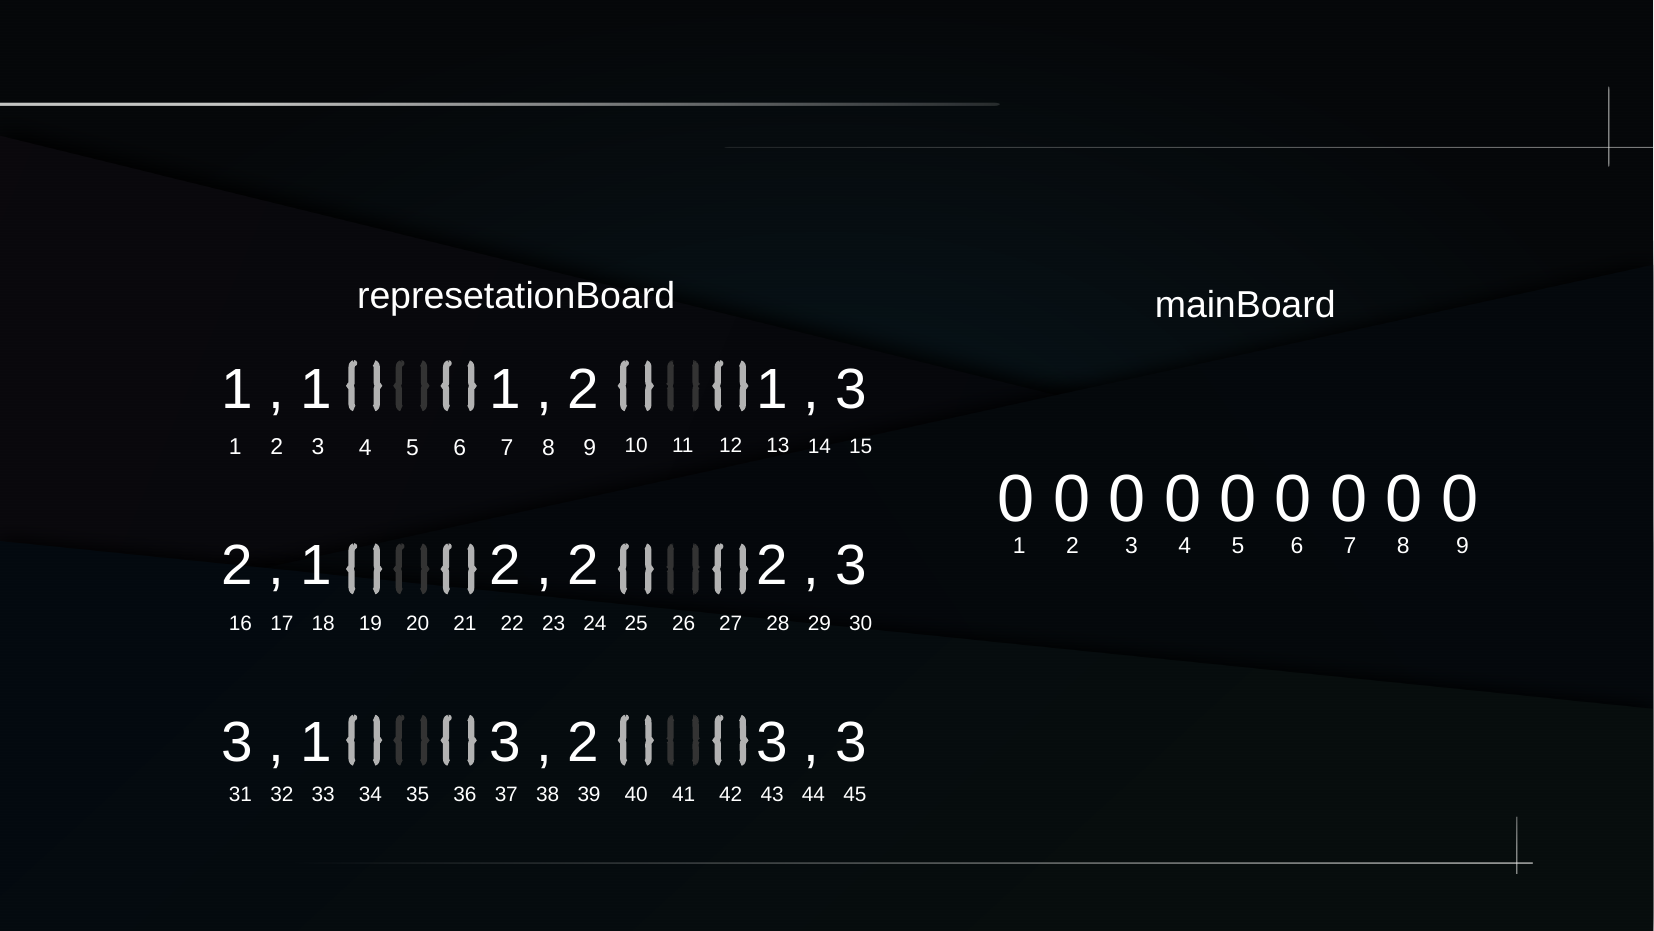

#
represetationBoard
mainBoard
 1 , 1 1 , 2 1 , 3
 2 , 1 2 , 2 2 , 3
 3 , 1 3 , 2 3 , 3
1
2
3
4
5
6
10
11
12
7
13
8
14
9
15
0 0 0 0 0 0 0 0 0
1
2
3
4
5
6
7
8
9
16
17
18
19
20
21
25
26
27
22
28
23
29
24
30
31
32
33
34
35
36
40
41
42
37
43
38
44
39
45